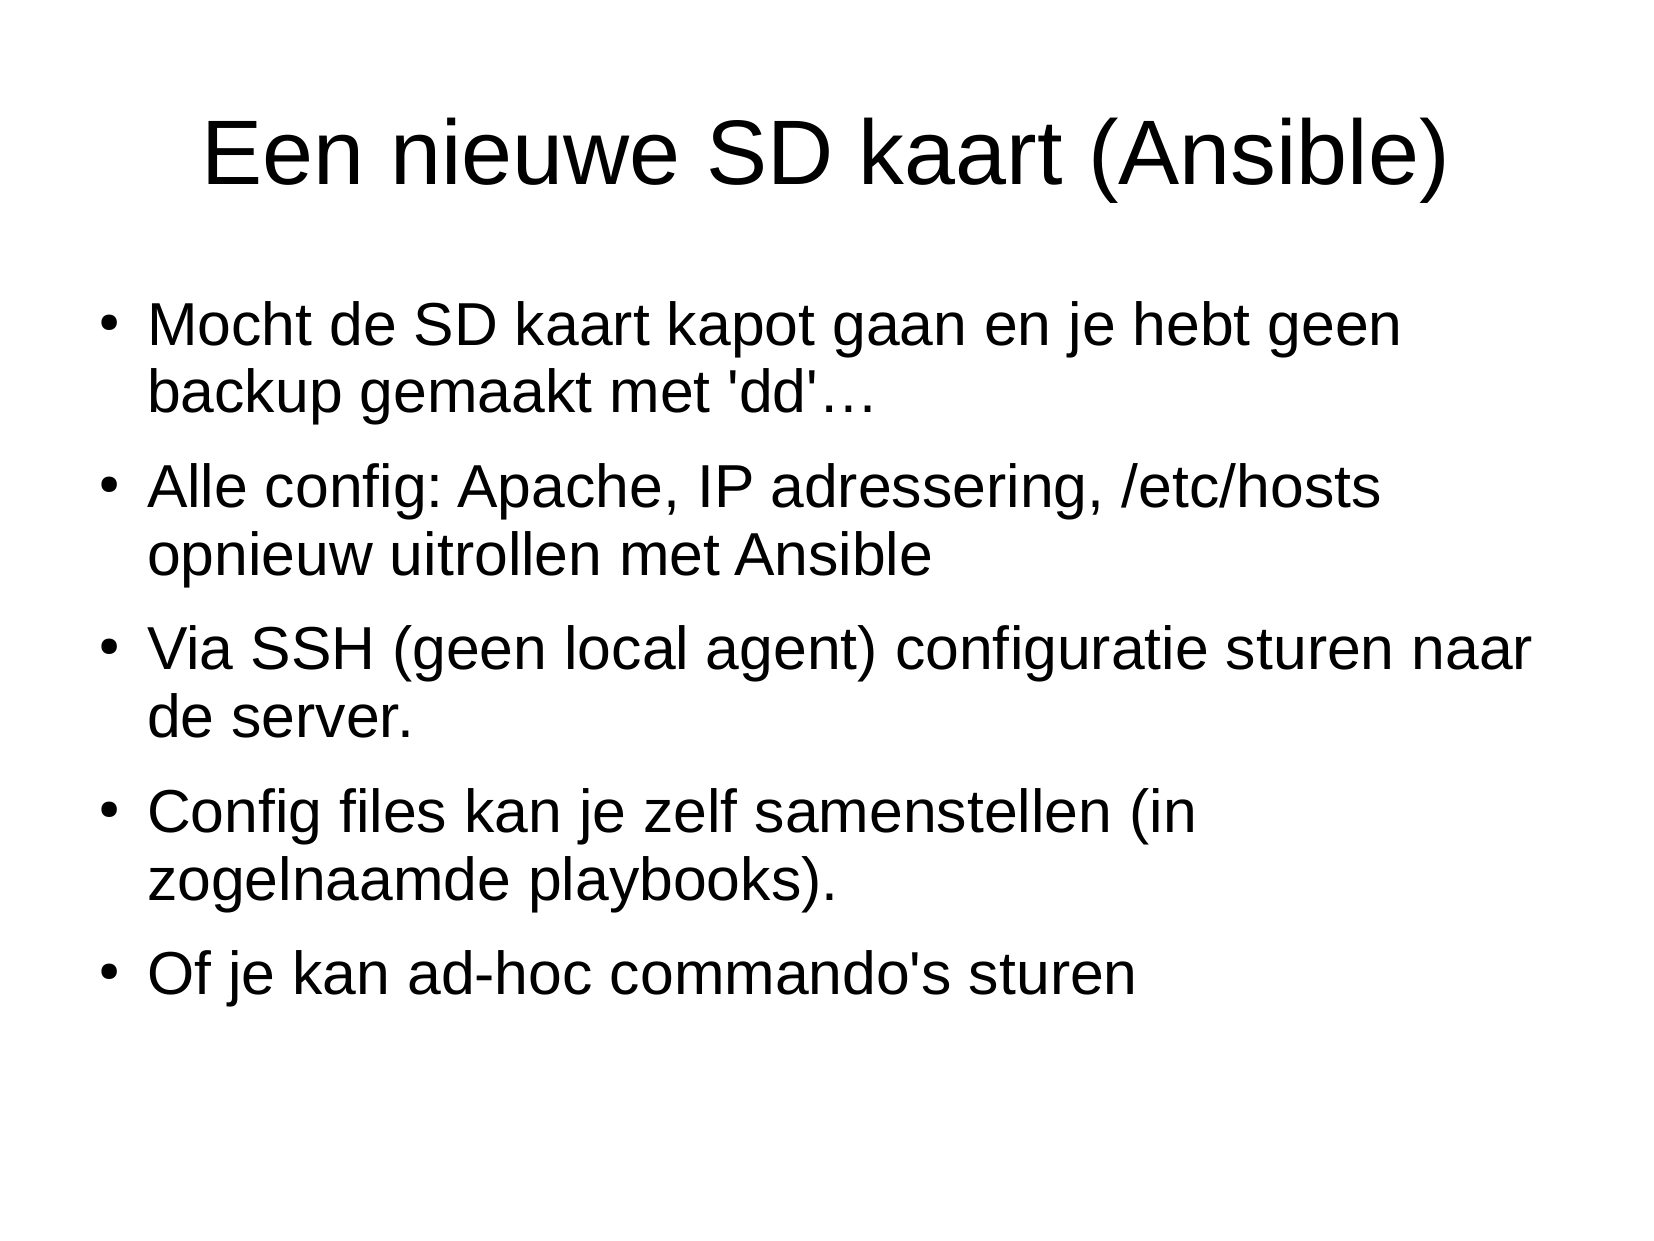

# Een nieuwe SD kaart (Ansible)
Mocht de SD kaart kapot gaan en je hebt geen backup gemaakt met 'dd'…
Alle config: Apache, IP adressering, /etc/hosts opnieuw uitrollen met Ansible
Via SSH (geen local agent) configuratie sturen naar de server.
Config files kan je zelf samenstellen (in zogelnaamde playbooks).
Of je kan ad-hoc commando's sturen